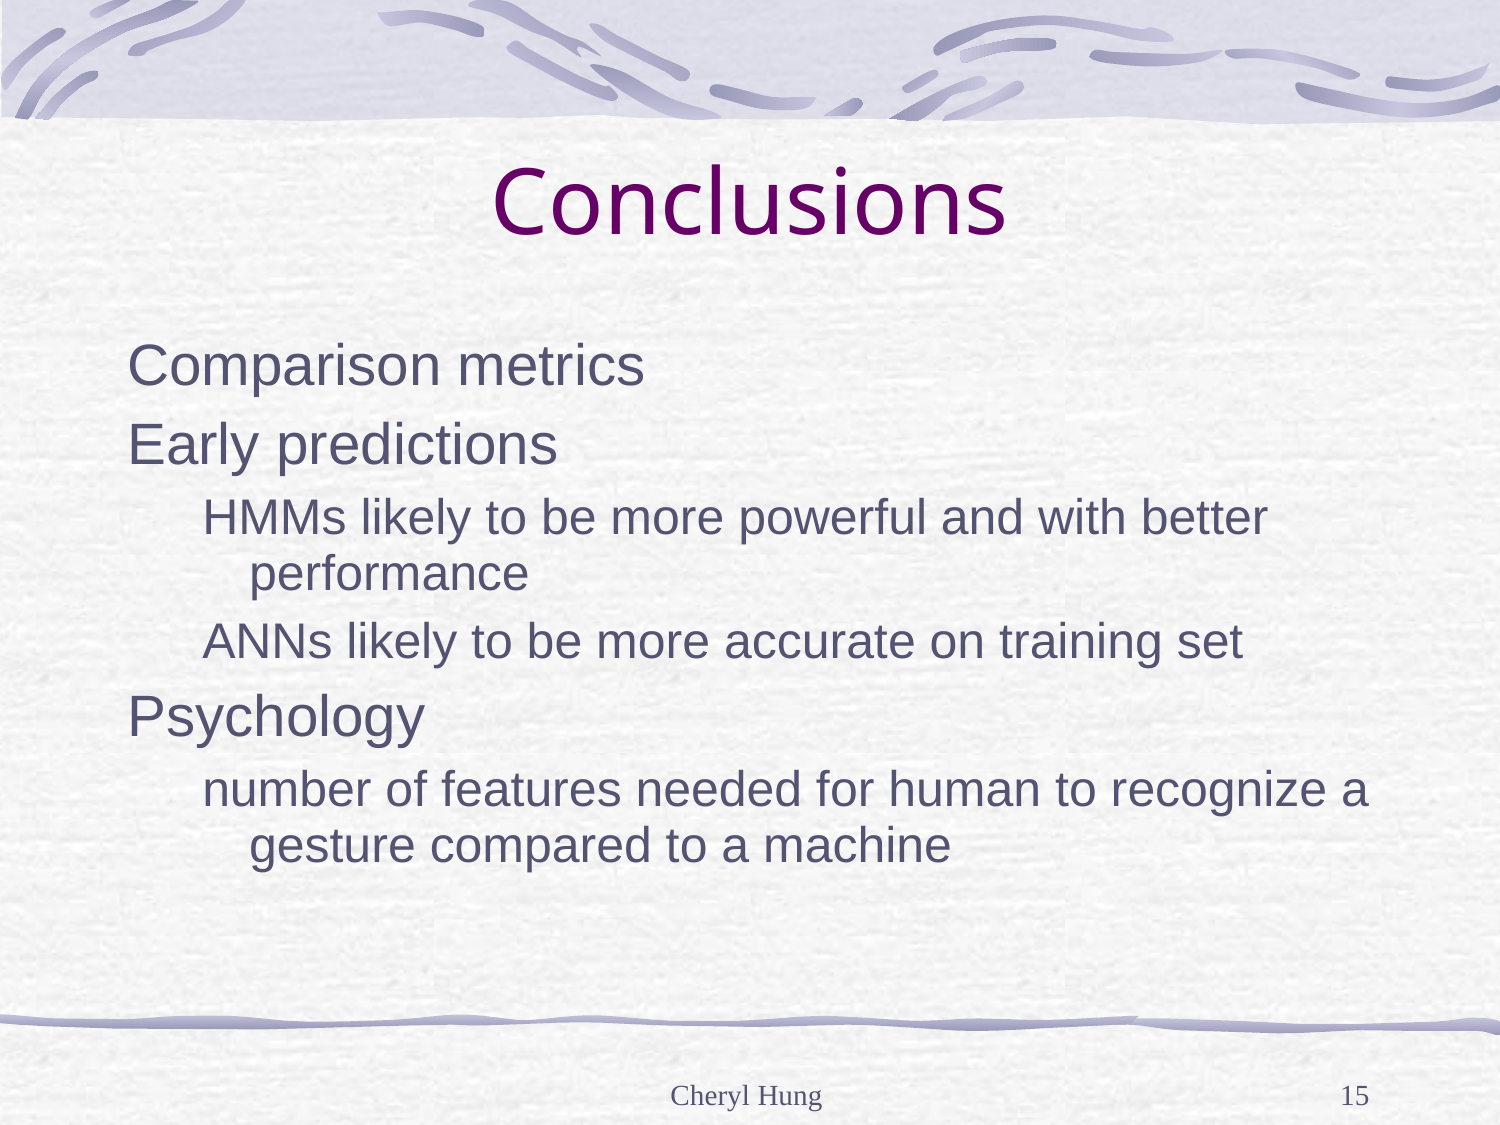

# Conclusions
Comparison metrics
Early predictions
HMMs likely to be more powerful and with better performance
ANNs likely to be more accurate on training set
Psychology
number of features needed for human to recognize a gesture compared to a machine
Cheryl Hung
15